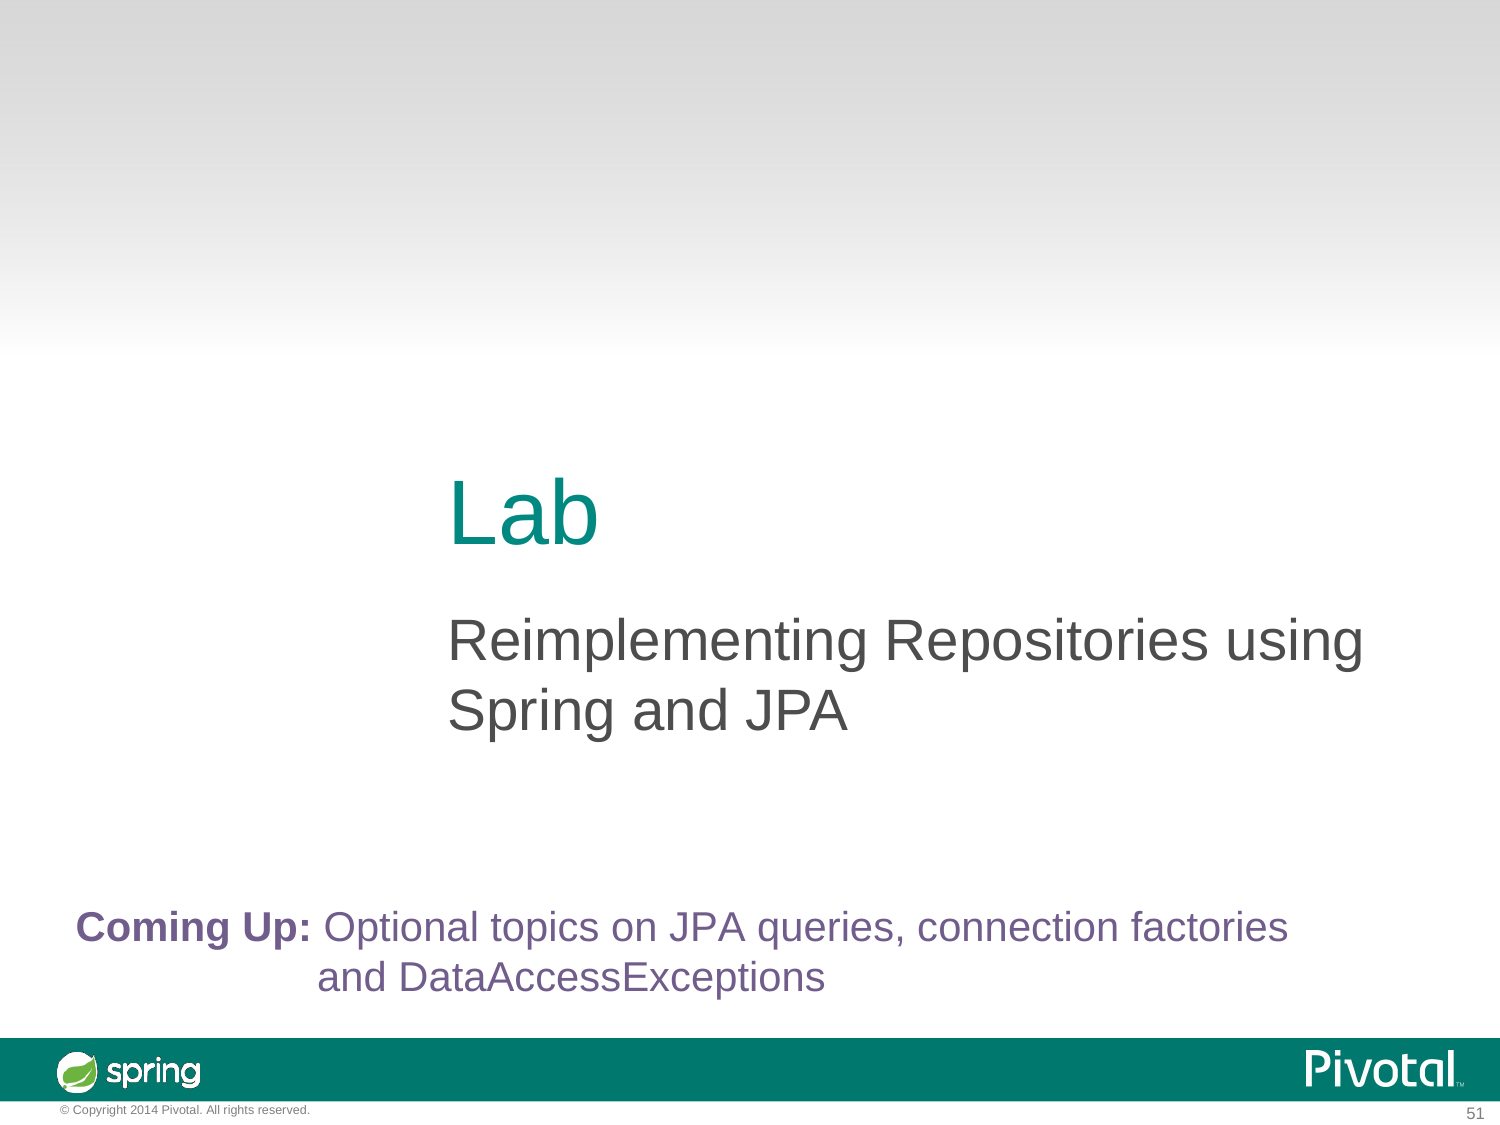

# Lab
Reimplementing Repositories using Spring and JPA
Coming Up: Optional topics on JPA queries, connection factories
 and DataAccessExceptions